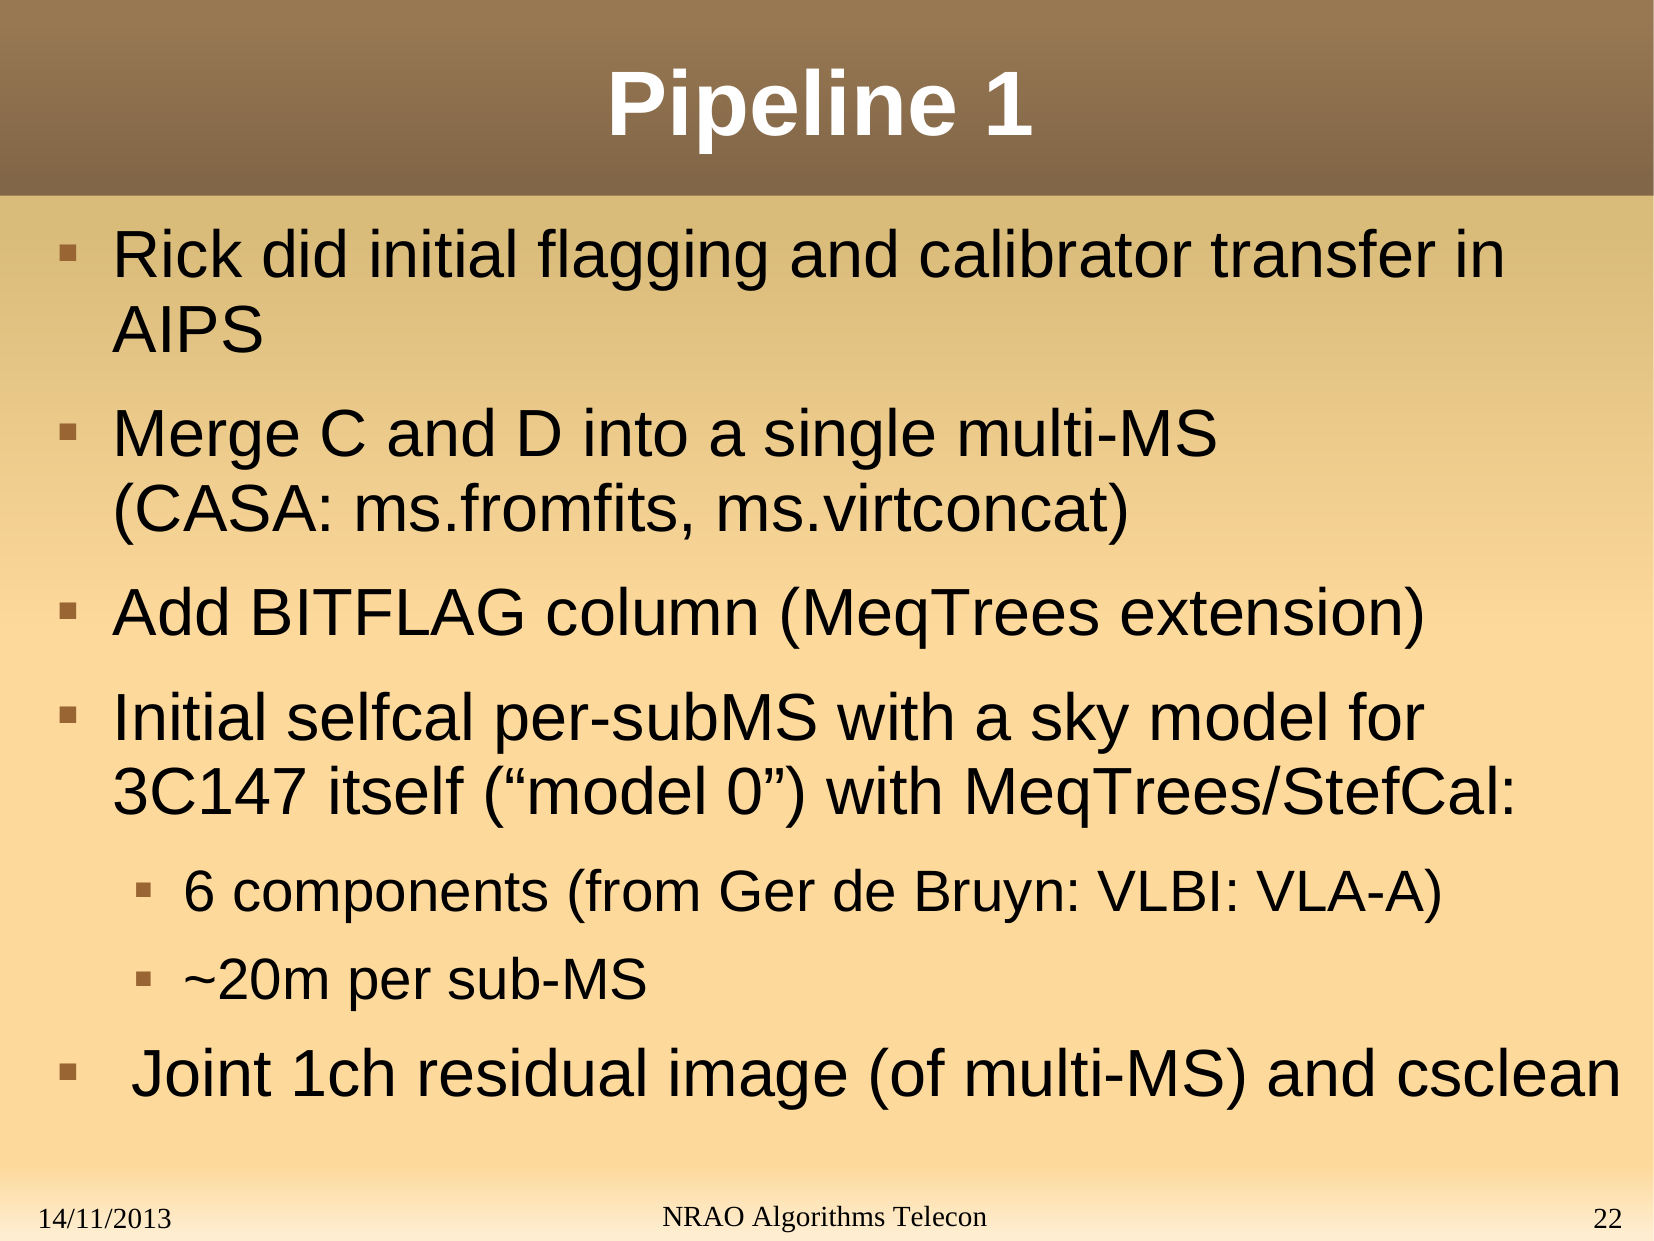

# Pipeline 1
Rick did initial flagging and calibrator transfer in AIPS
Merge C and D into a single multi-MS
(CASA: ms.fromfits, ms.virtconcat)
Add BITFLAG column (MeqTrees extension)
Initial selfcal per-subMS with a sky model for 3C147 itself (“model 0”) with MeqTrees/StefCal:
6 components (from Ger de Bruyn: VLBI: VLA-A)
~20m per sub-MS
 Joint 1ch residual image (of multi-MS) and csclean
NRAO Algorithms Telecon
14/11/2013
22